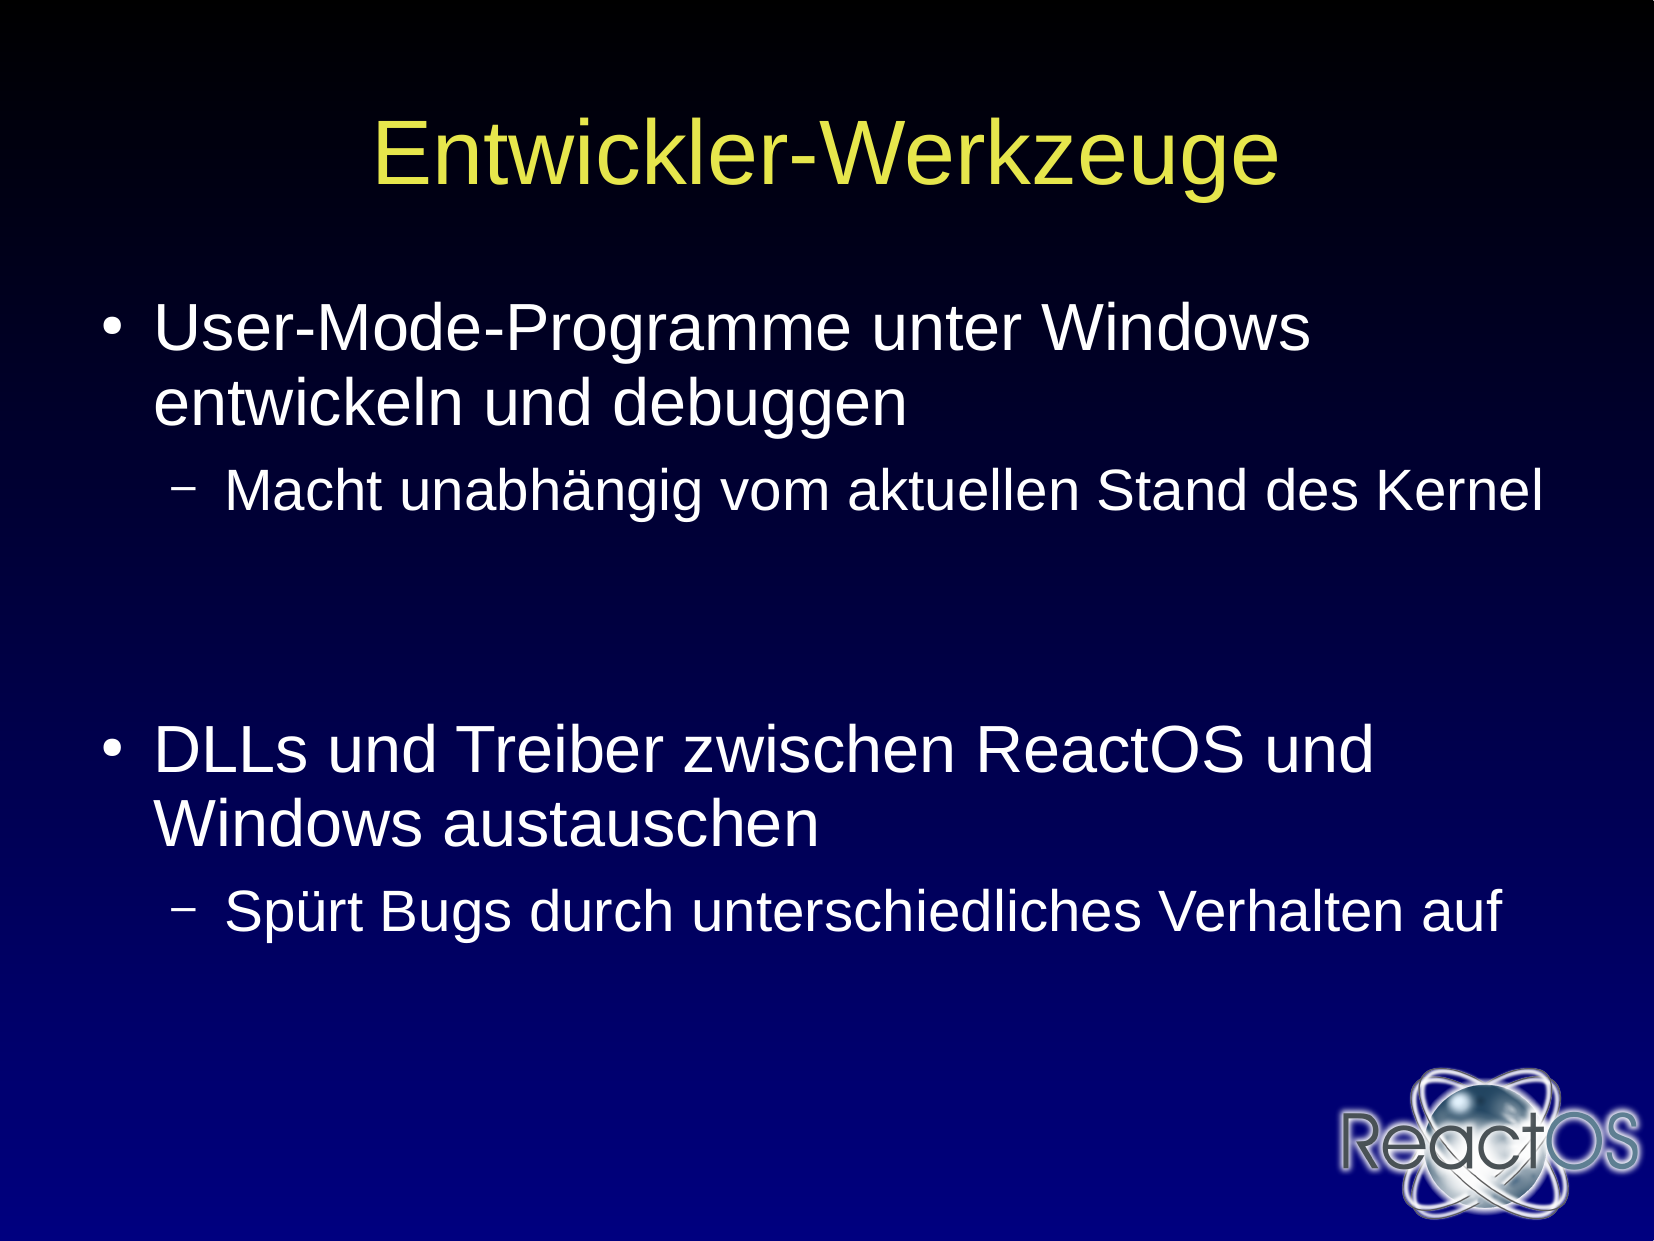

# Entwickler-Werkzeuge
User-Mode-Programme unter Windows entwickeln und debuggen
Macht unabhängig vom aktuellen Stand des Kernel
DLLs und Treiber zwischen ReactOS und Windows austauschen
Spürt Bugs durch unterschiedliches Verhalten auf